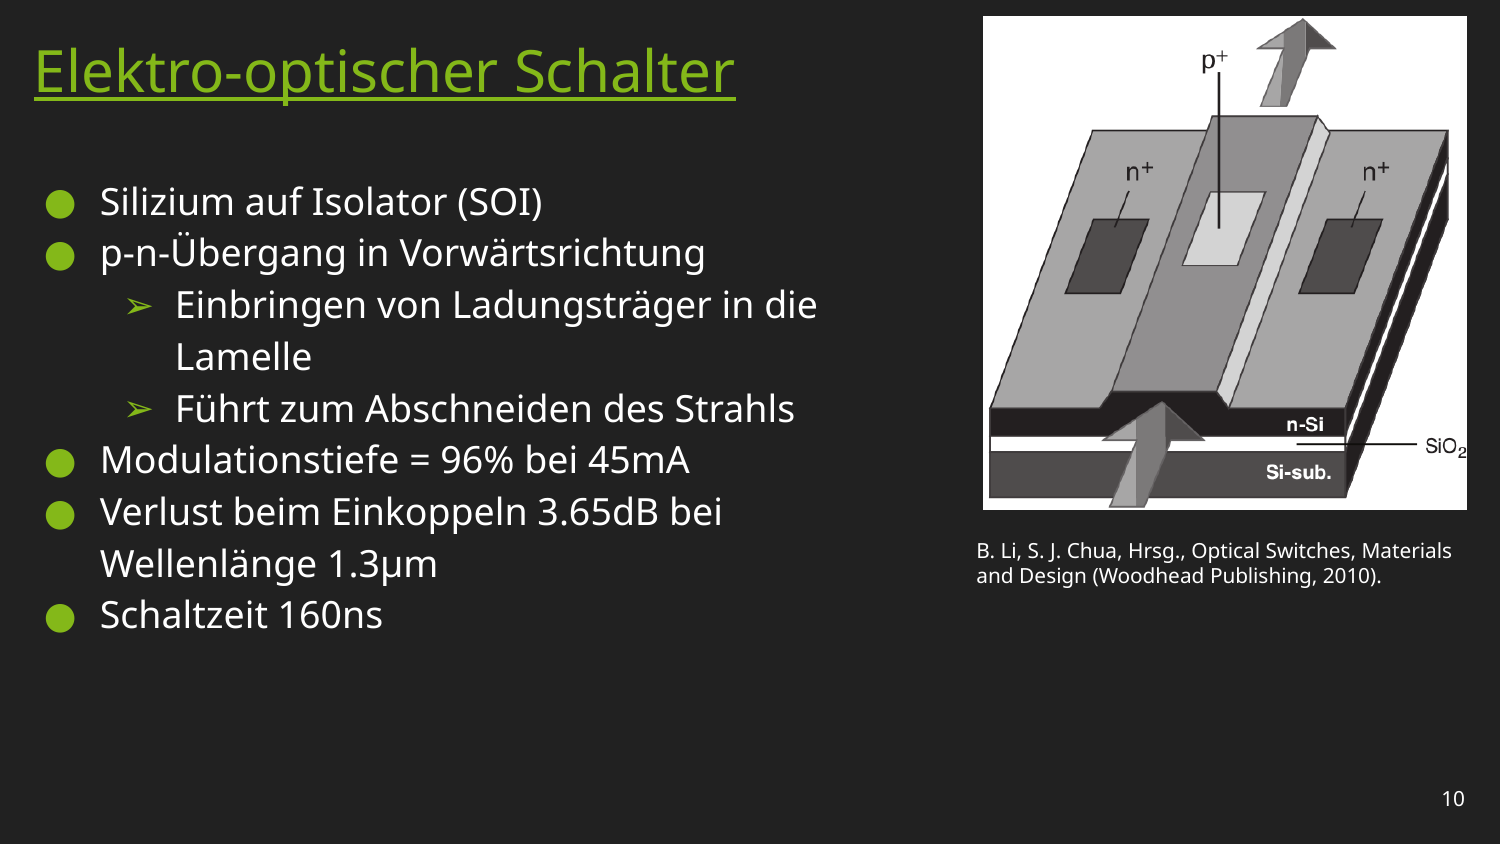

# Elektro-optischer Schalter
Silizium auf Isolator (SOI)
p-n-Übergang in Vorwärtsrichtung
Einbringen von Ladungsträger in die Lamelle
Führt zum Abschneiden des Strahls
Modulationstiefe = 96% bei 45mA
Verlust beim Einkoppeln 3.65dB bei Wellenlänge 1.3µm
Schaltzeit 160ns
B. Li, S. J. Chua, Hrsg., Optical Switches, Materials and Design (Woodhead Publishing, 2010).